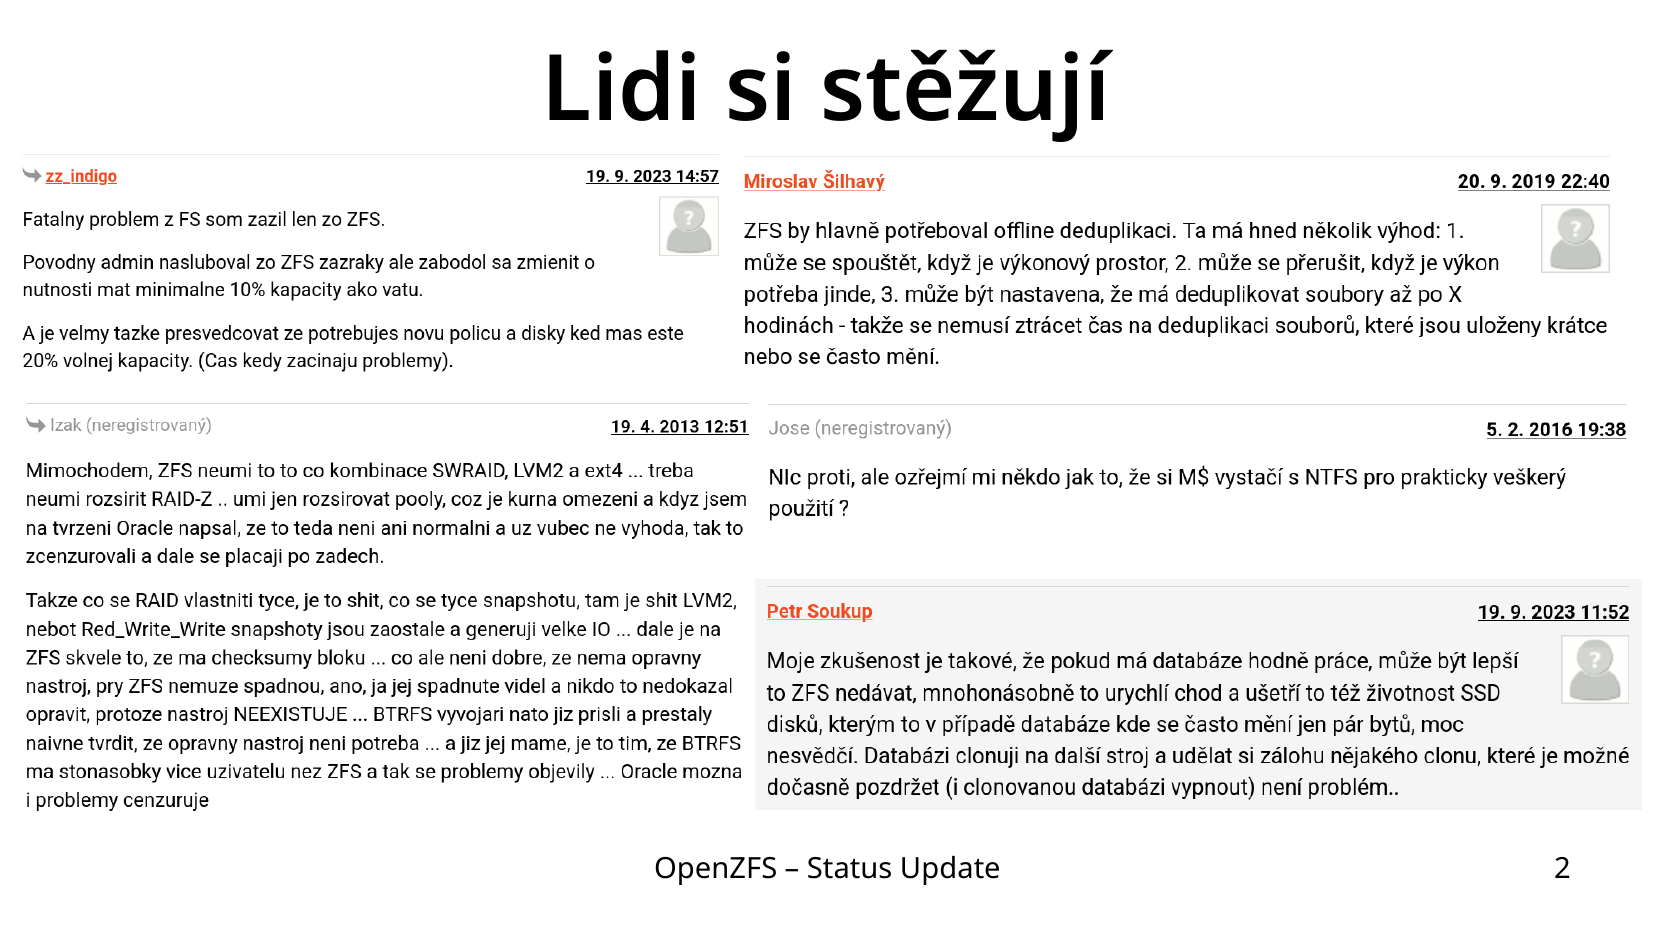

# Lidi si stěžují
OpenZFS – Status Update
2